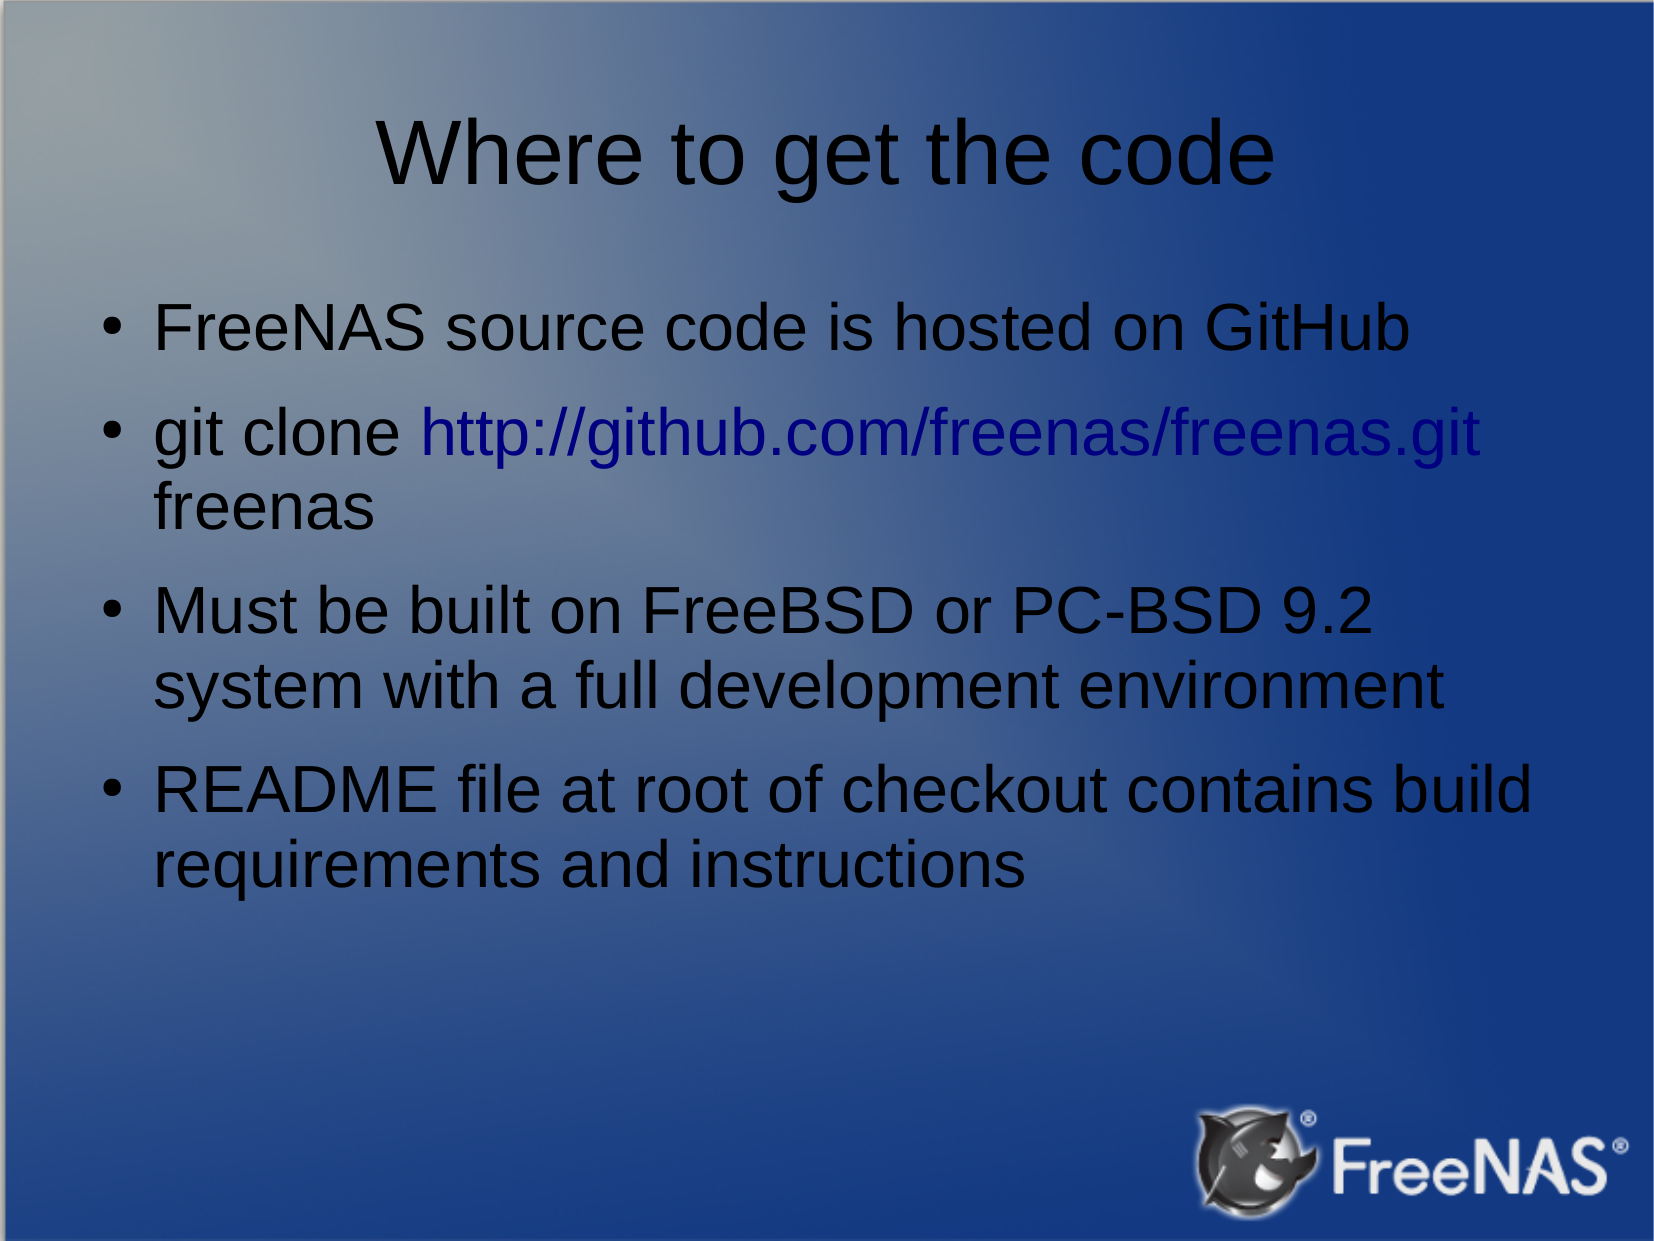

# Where to get the code
FreeNAS source code is hosted on GitHub
git clone http://github.com/freenas/freenas.git freenas
Must be built on FreeBSD or PC-BSD 9.2 system with a full development environment
README file at root of checkout contains build requirements and instructions